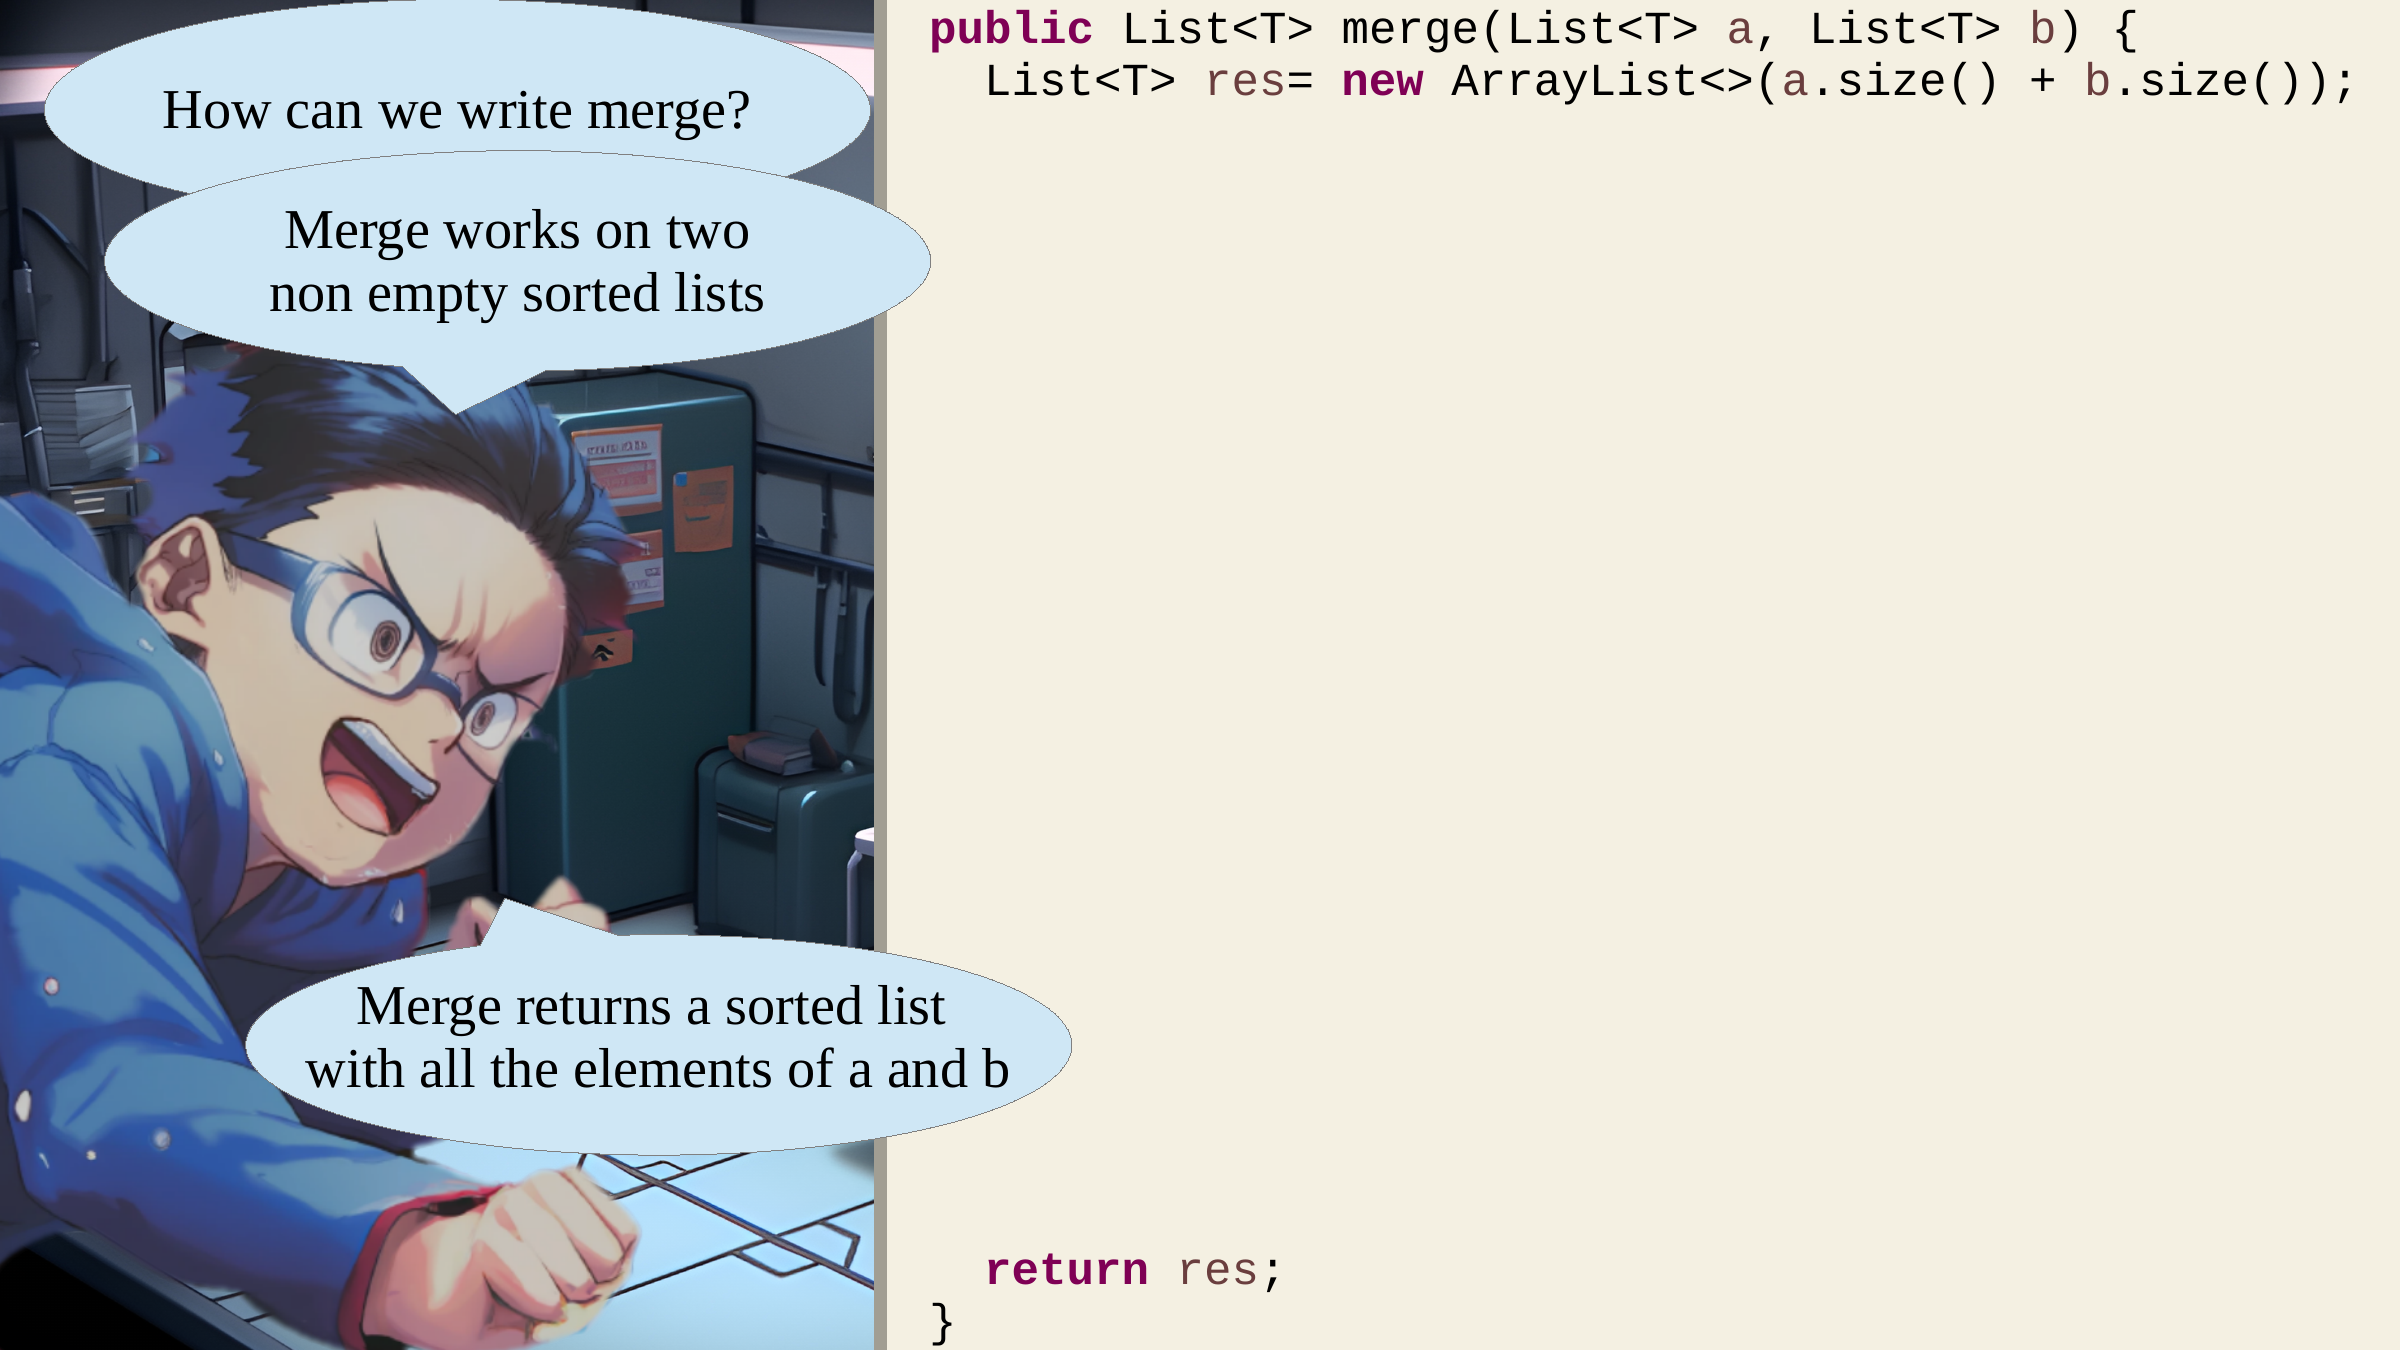

public List<T> merge(List<T> a, List<T> b) {
 List<T> res= new ArrayList<>(a.size() + b.size());
 return res;
 }
How can we write merge?
Merge works on two
non empty sorted lists
Merge returns a sorted list
with all the elements of a and b